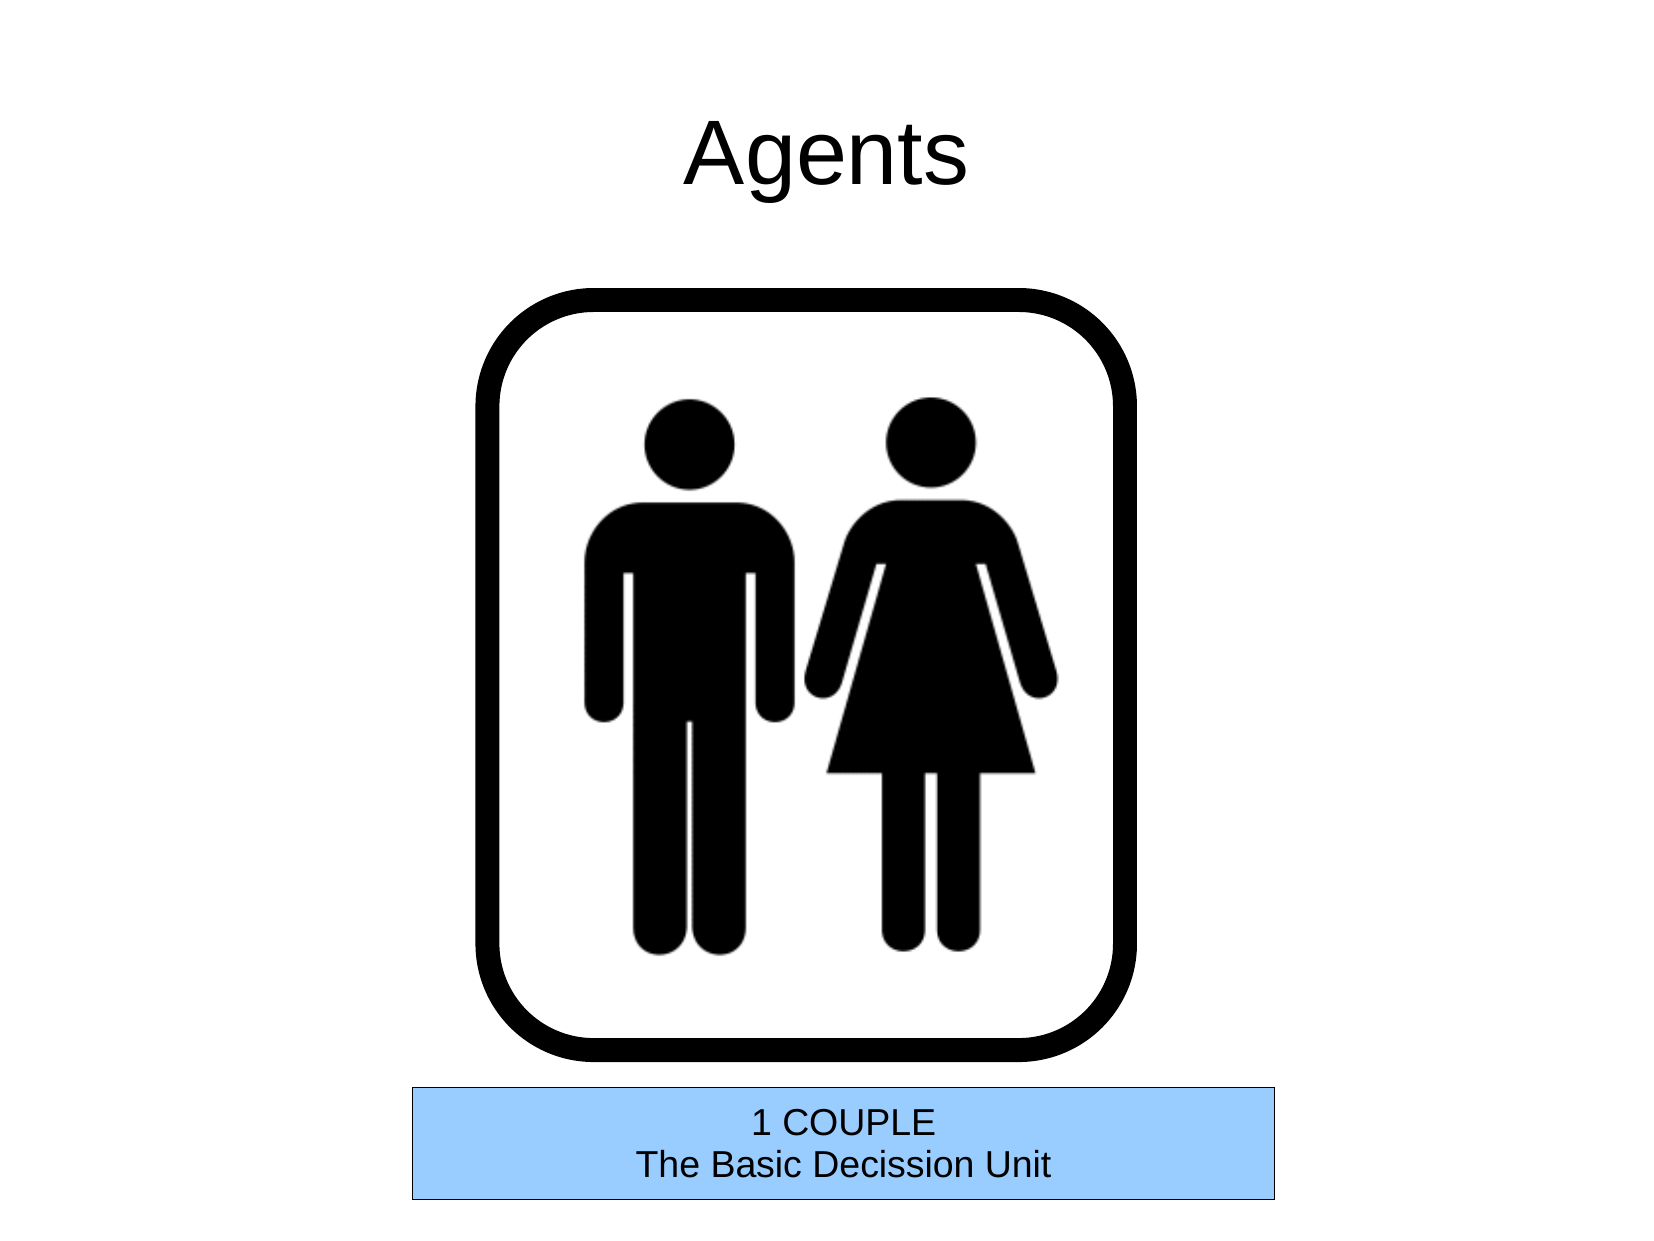

# Agents
1 COUPLE
The Basic Decission Unit